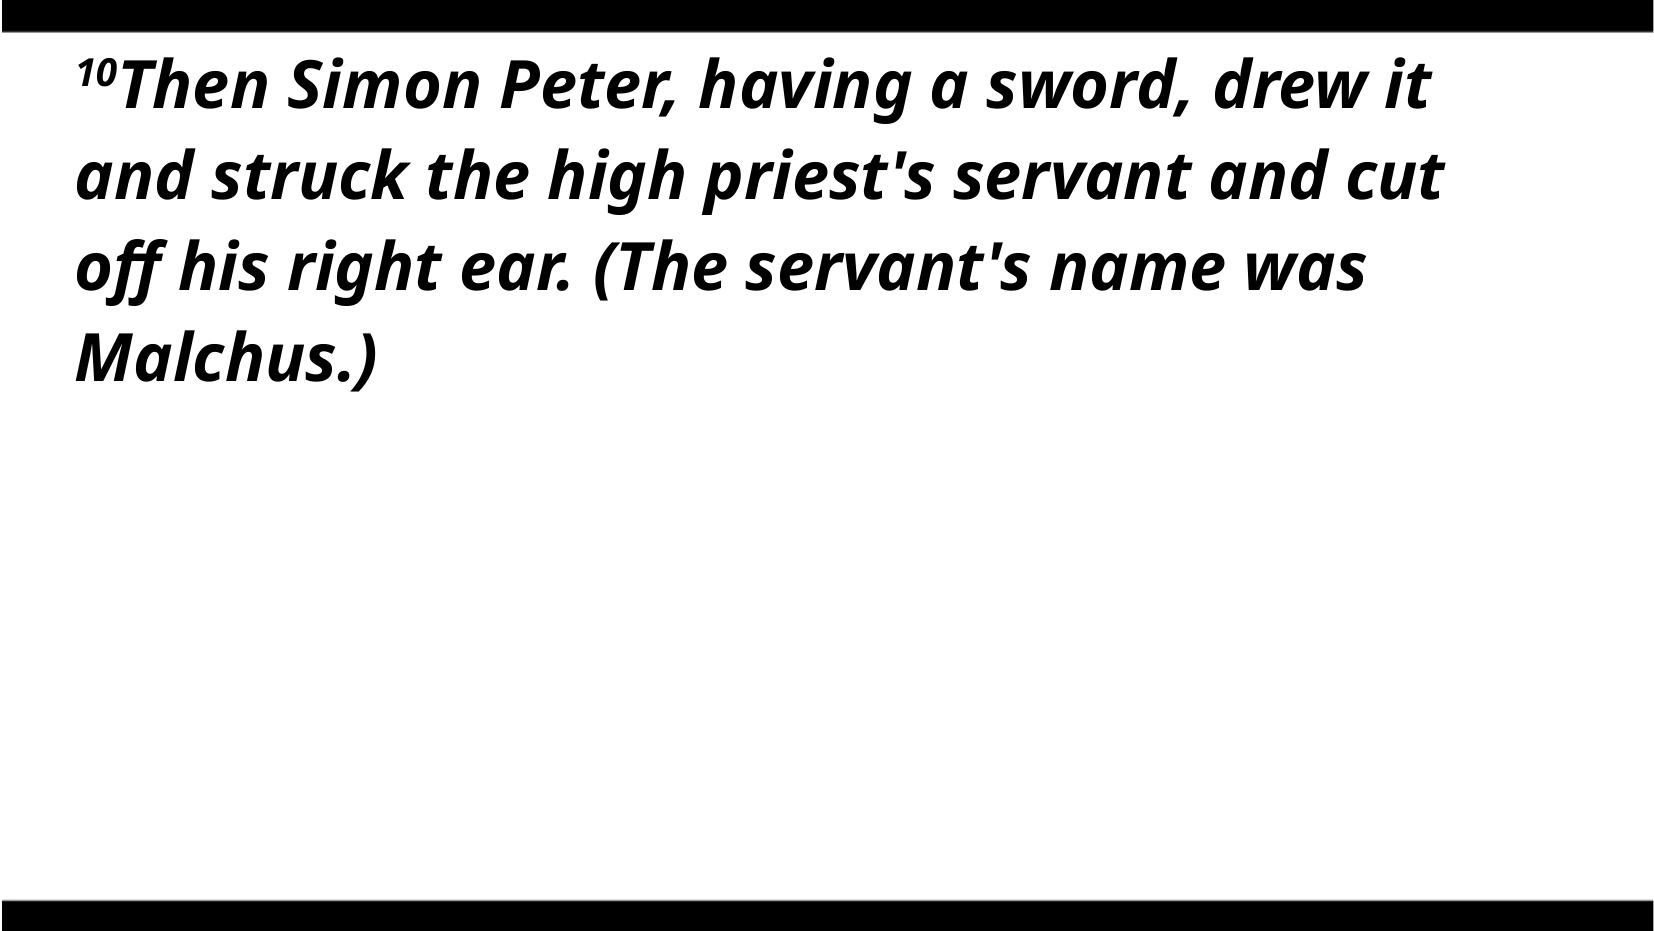

10Then Simon Peter, having a sword, drew it and struck the high priest's servant and cut off his right ear. (The servant's name was Malchus.)